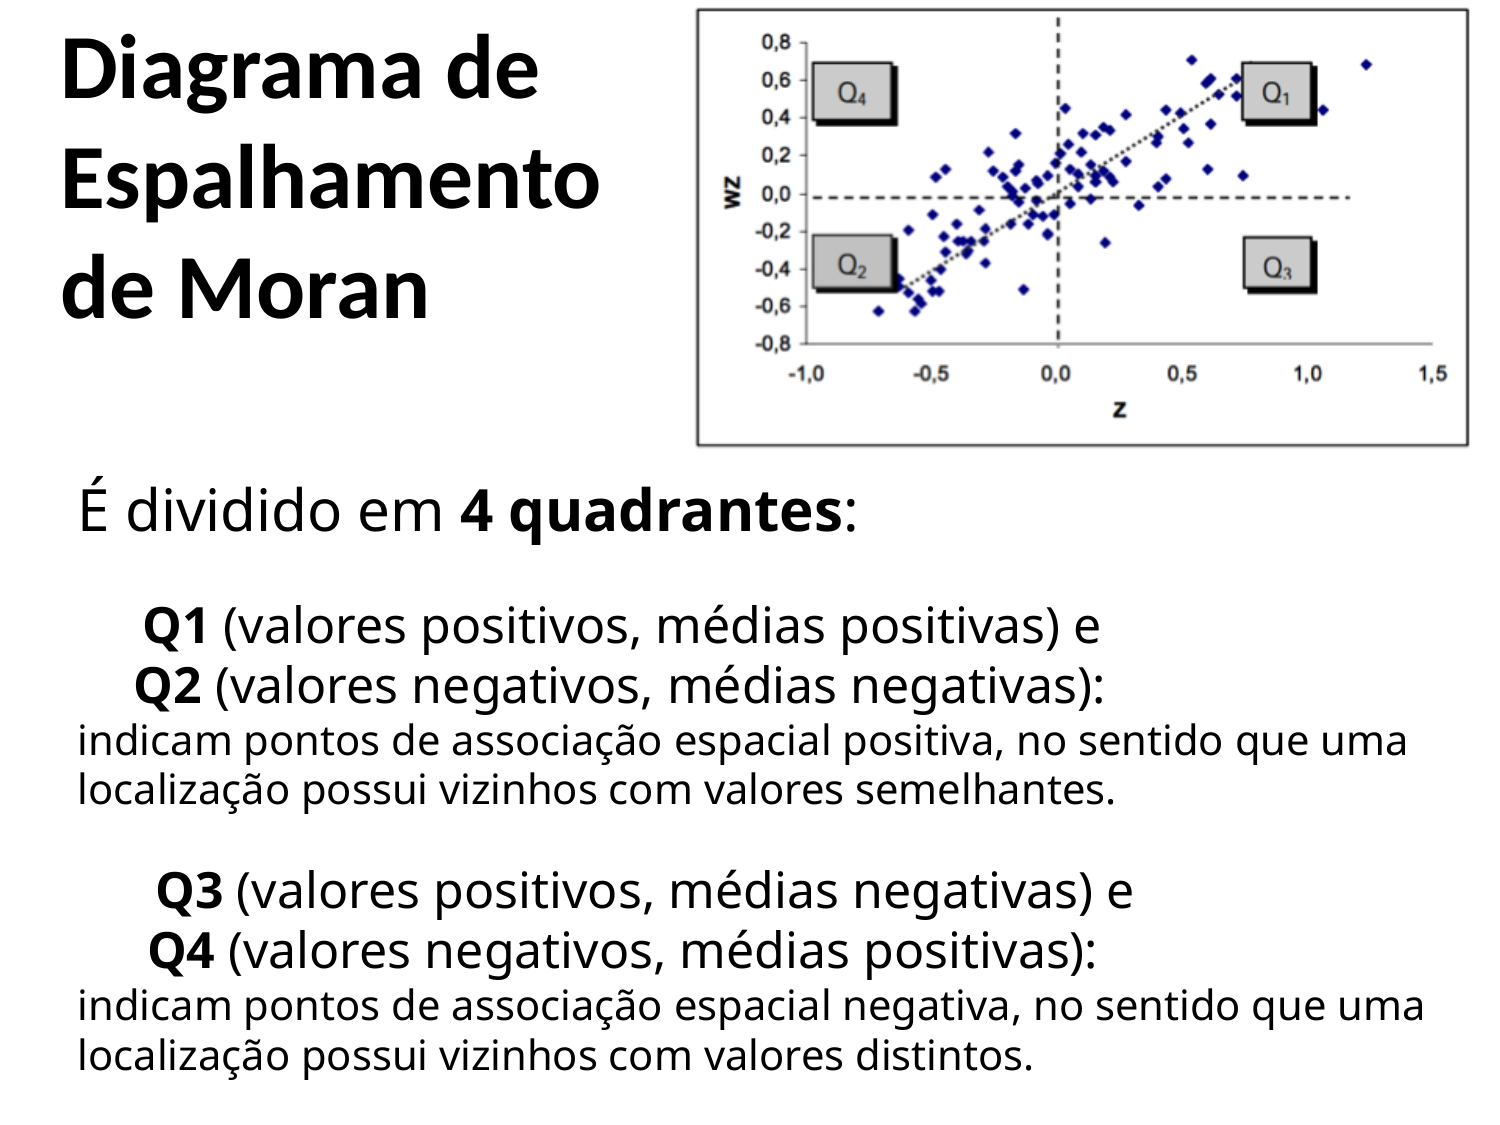

Diagrama de
Espalhamento
de Moran
É dividido em 4 quadrantes:
 Q1 (valores positivos, médias positivas) e
Q2 (valores negativos, médias negativas):
indicam pontos de associação espacial positiva, no sentido que uma localização possui vizinhos com valores semelhantes.
 Q3 (valores positivos, médias negativas) e
 Q4 (valores negativos, médias positivas):
indicam pontos de associação espacial negativa, no sentido que uma localização possui vizinhos com valores distintos.